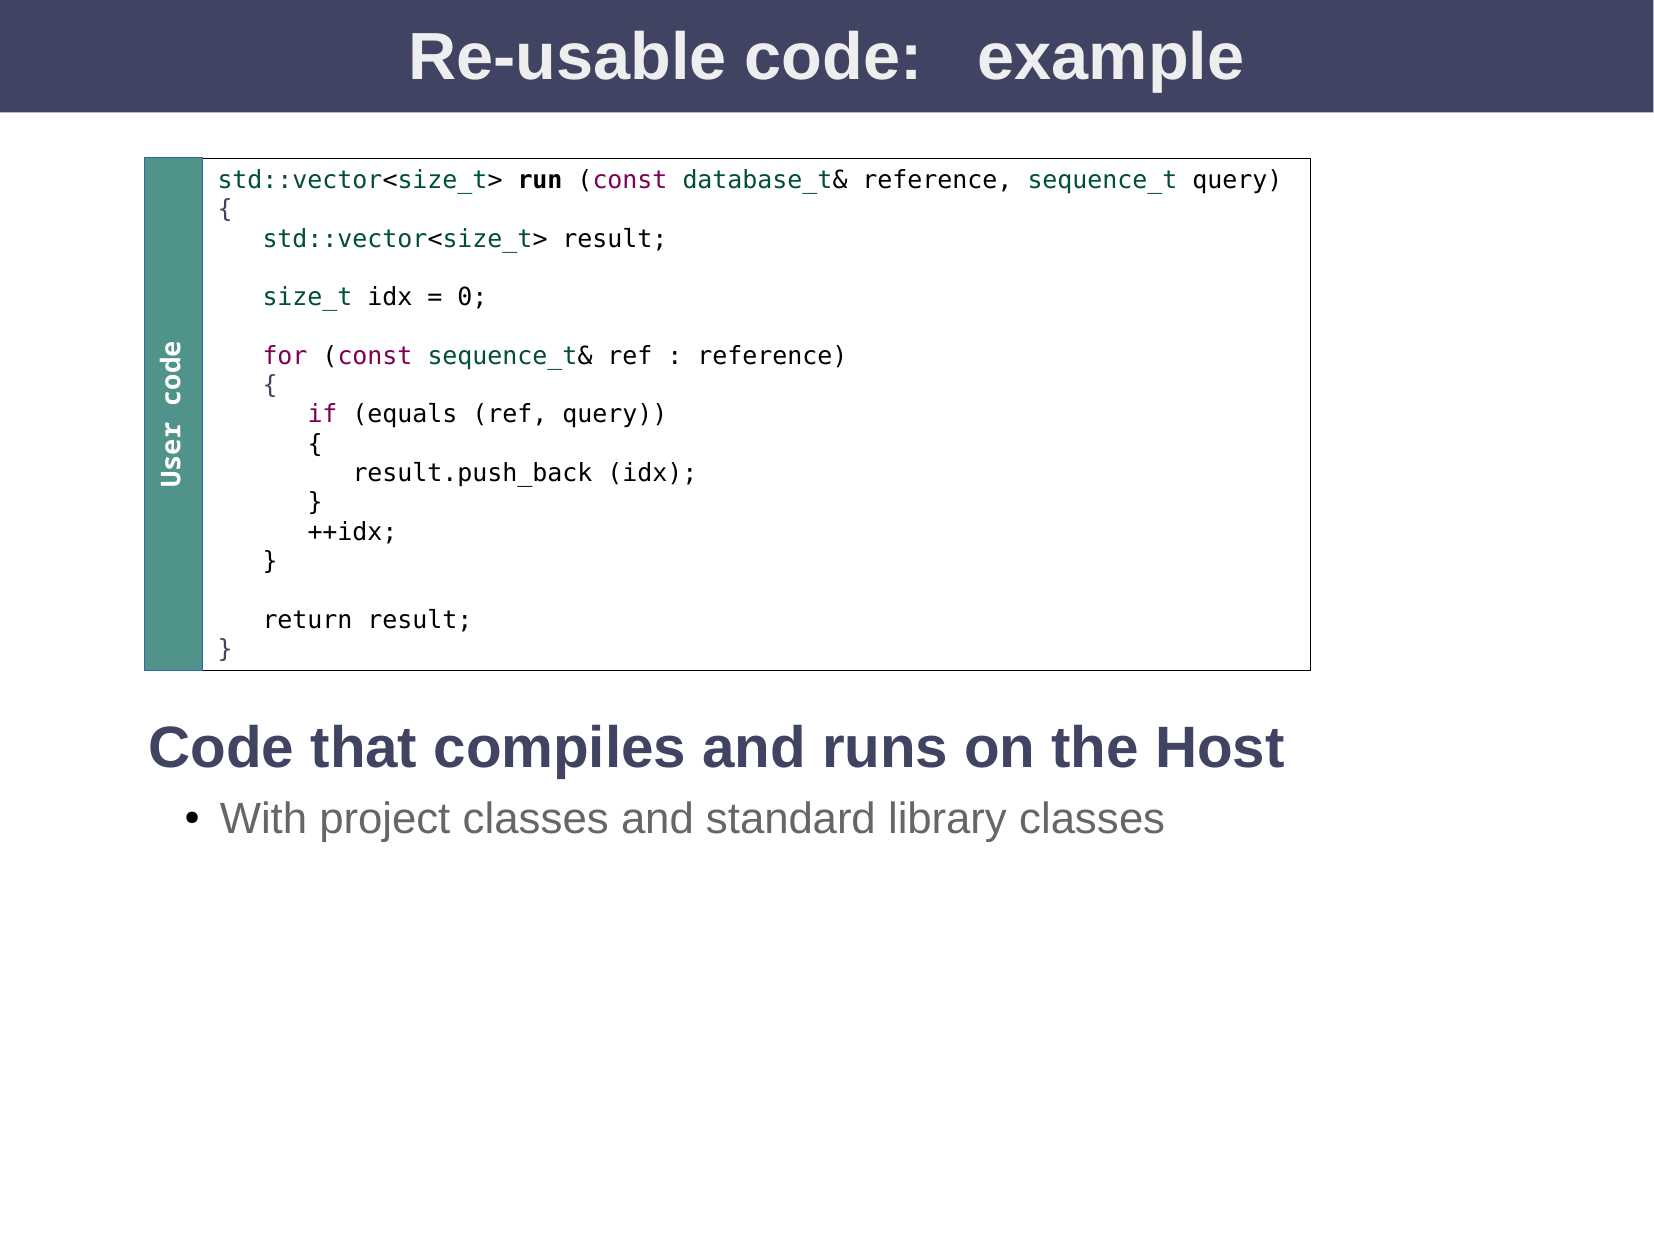

Re-usable code: example
std::vector<size_t> run (const database_t& reference, sequence_t query)
{
 std::vector<size_t> result;
 size_t idx = 0;
 for (const sequence_t& ref : reference)
 {
 if (equals (ref, query))
 {
 result.push_back (idx);
 }
 ++idx;
 }
 return result;
}
User code
Code that compiles and runs on the Host
With project classes and standard library classes